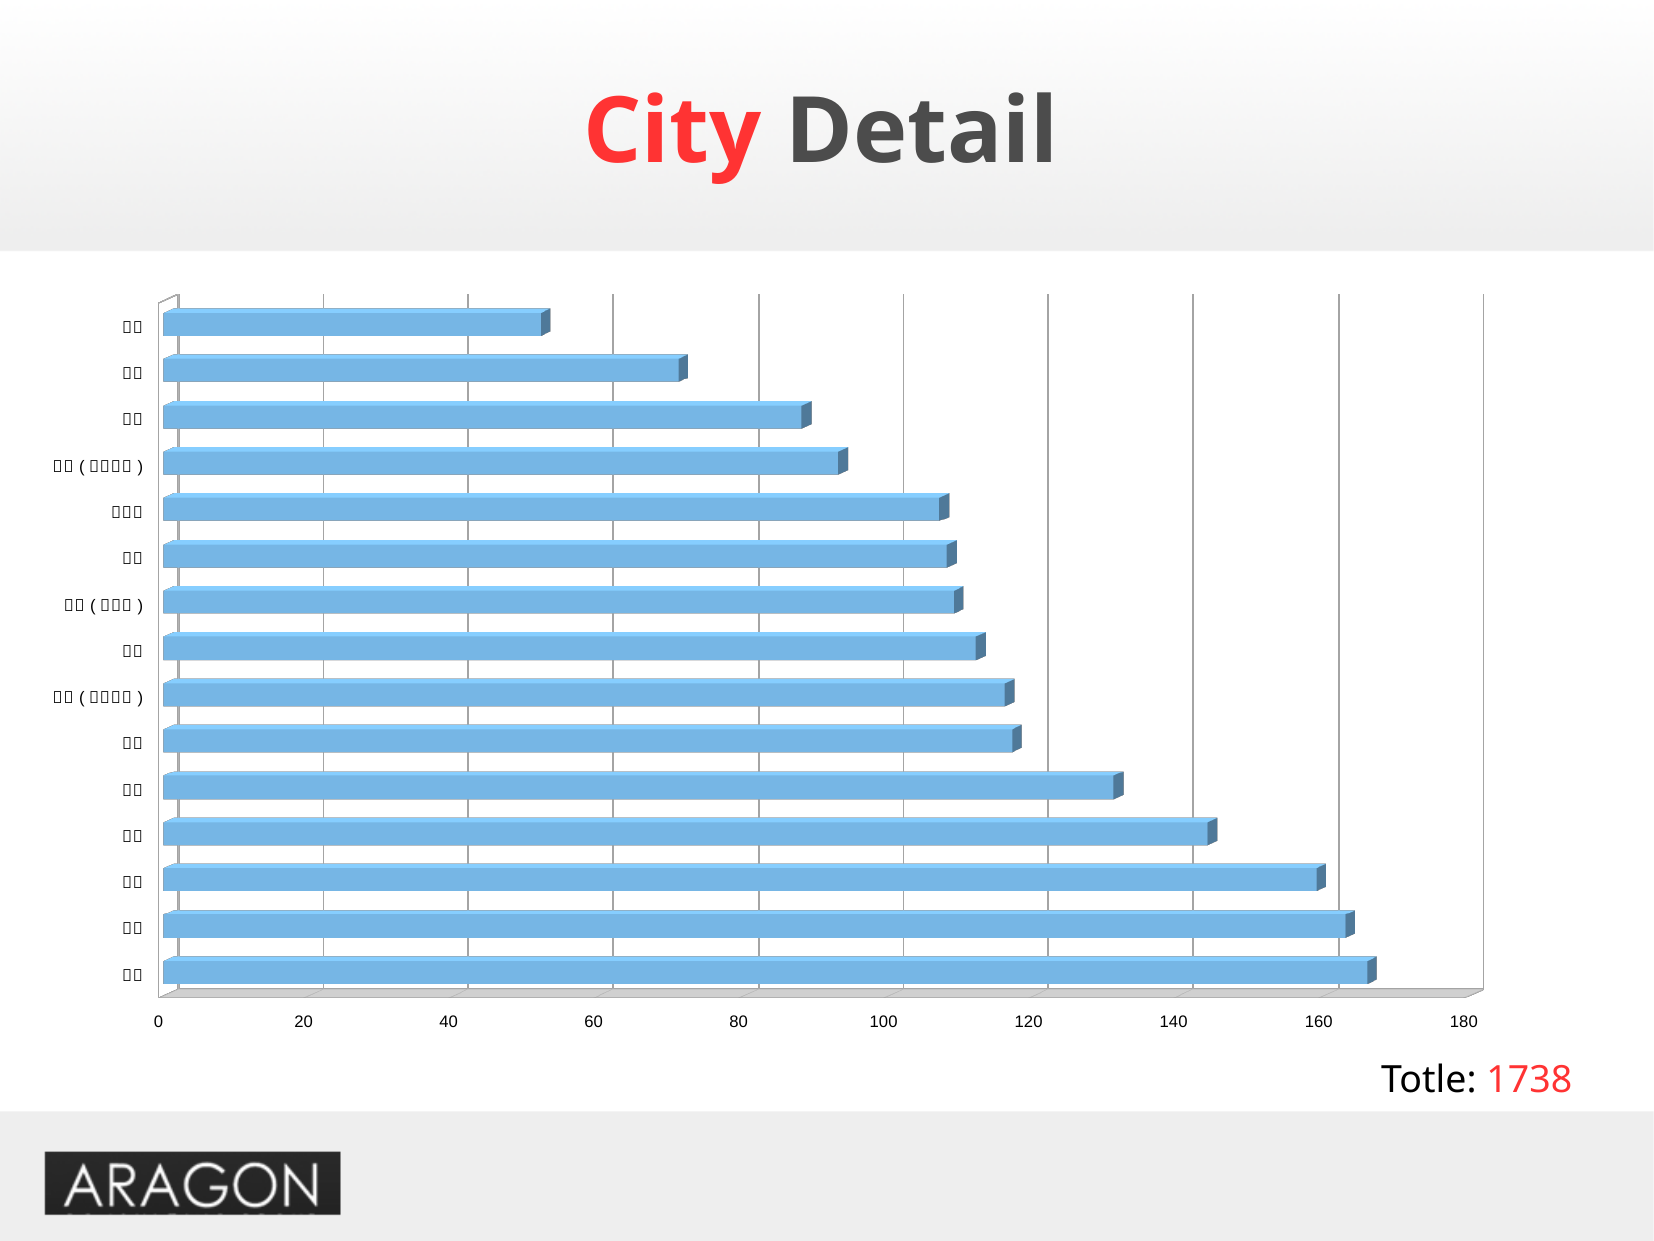

# City Detail
[unsupported chart]
Totle: 1738